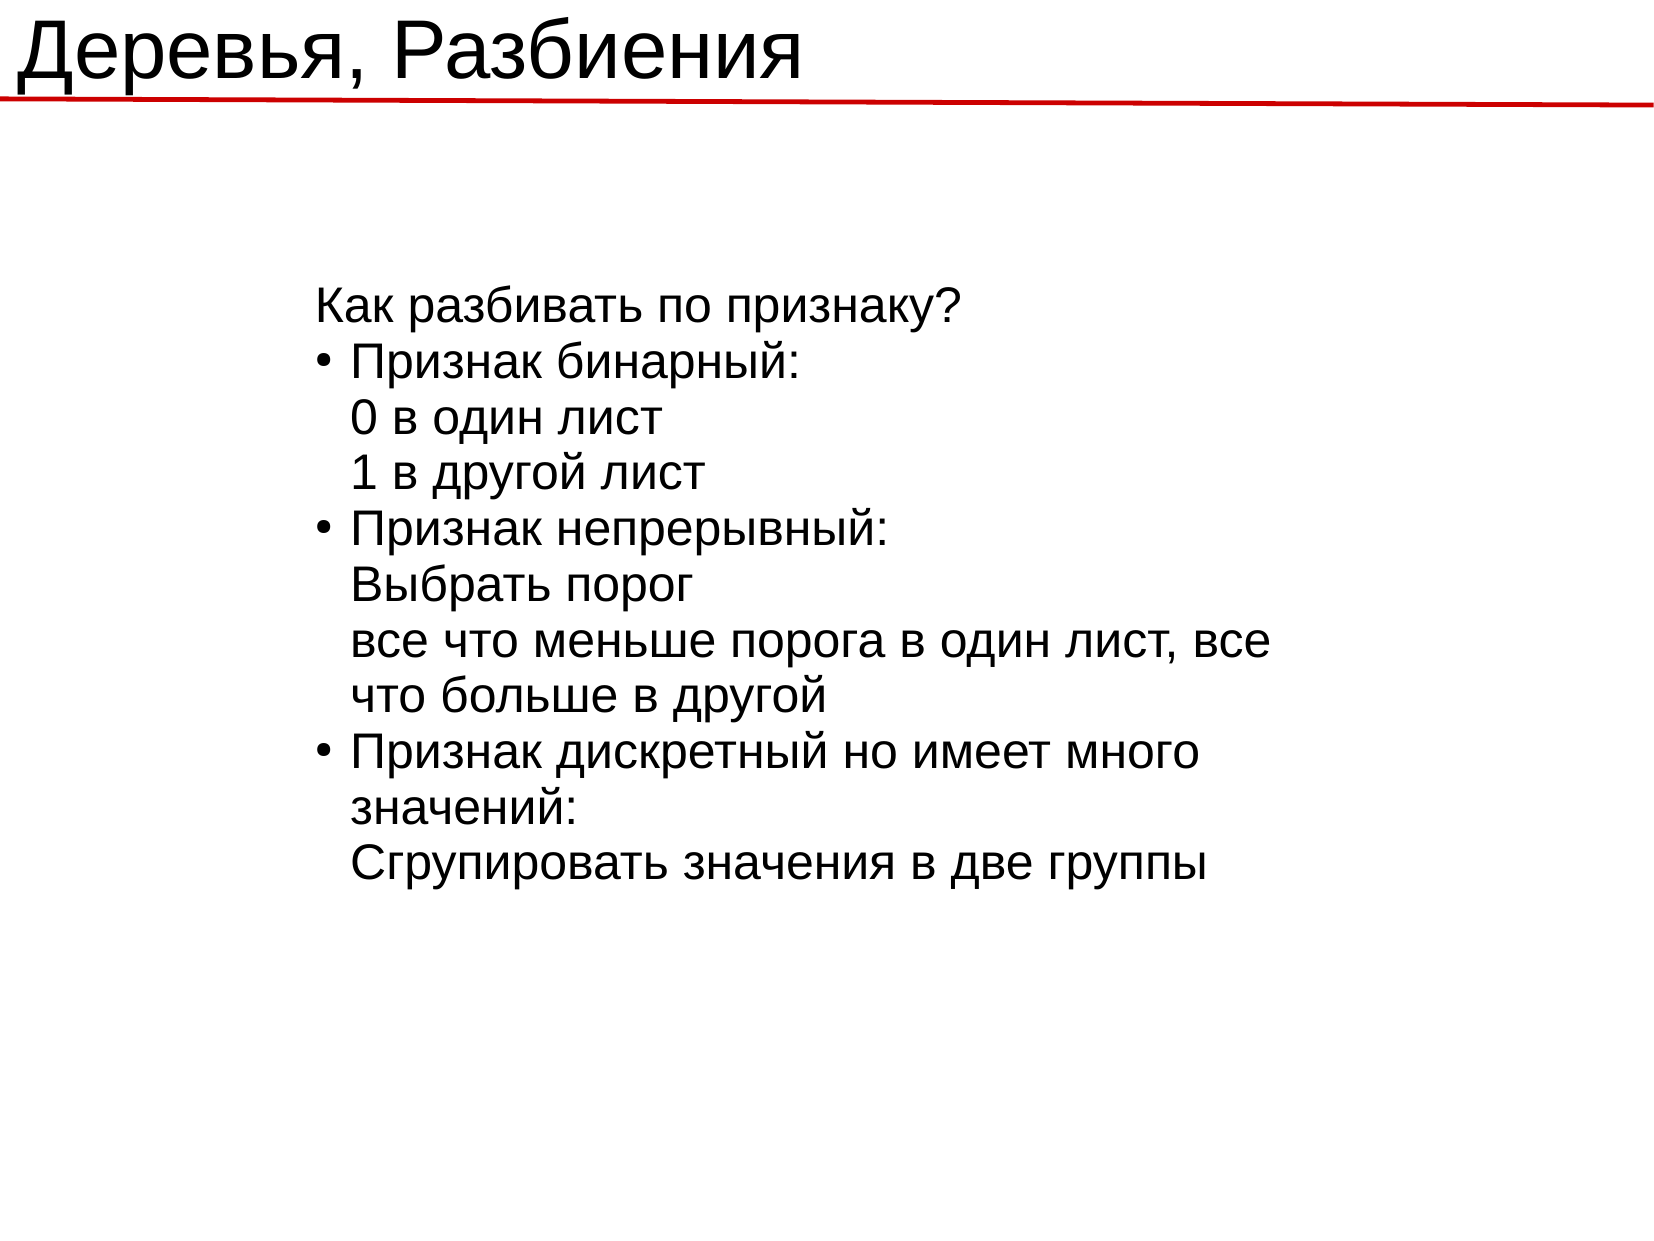

# Деревья, Разбиения
Как разбивать по признаку?
Признак бинарный:
0 в один лист
1 в другой лист
Признак непрерывный:
Выбрать порог
все что меньше порога в один лист, все что больше в другой
Признак дискретный но имеет много значений:
Сгрупировать значения в две группы